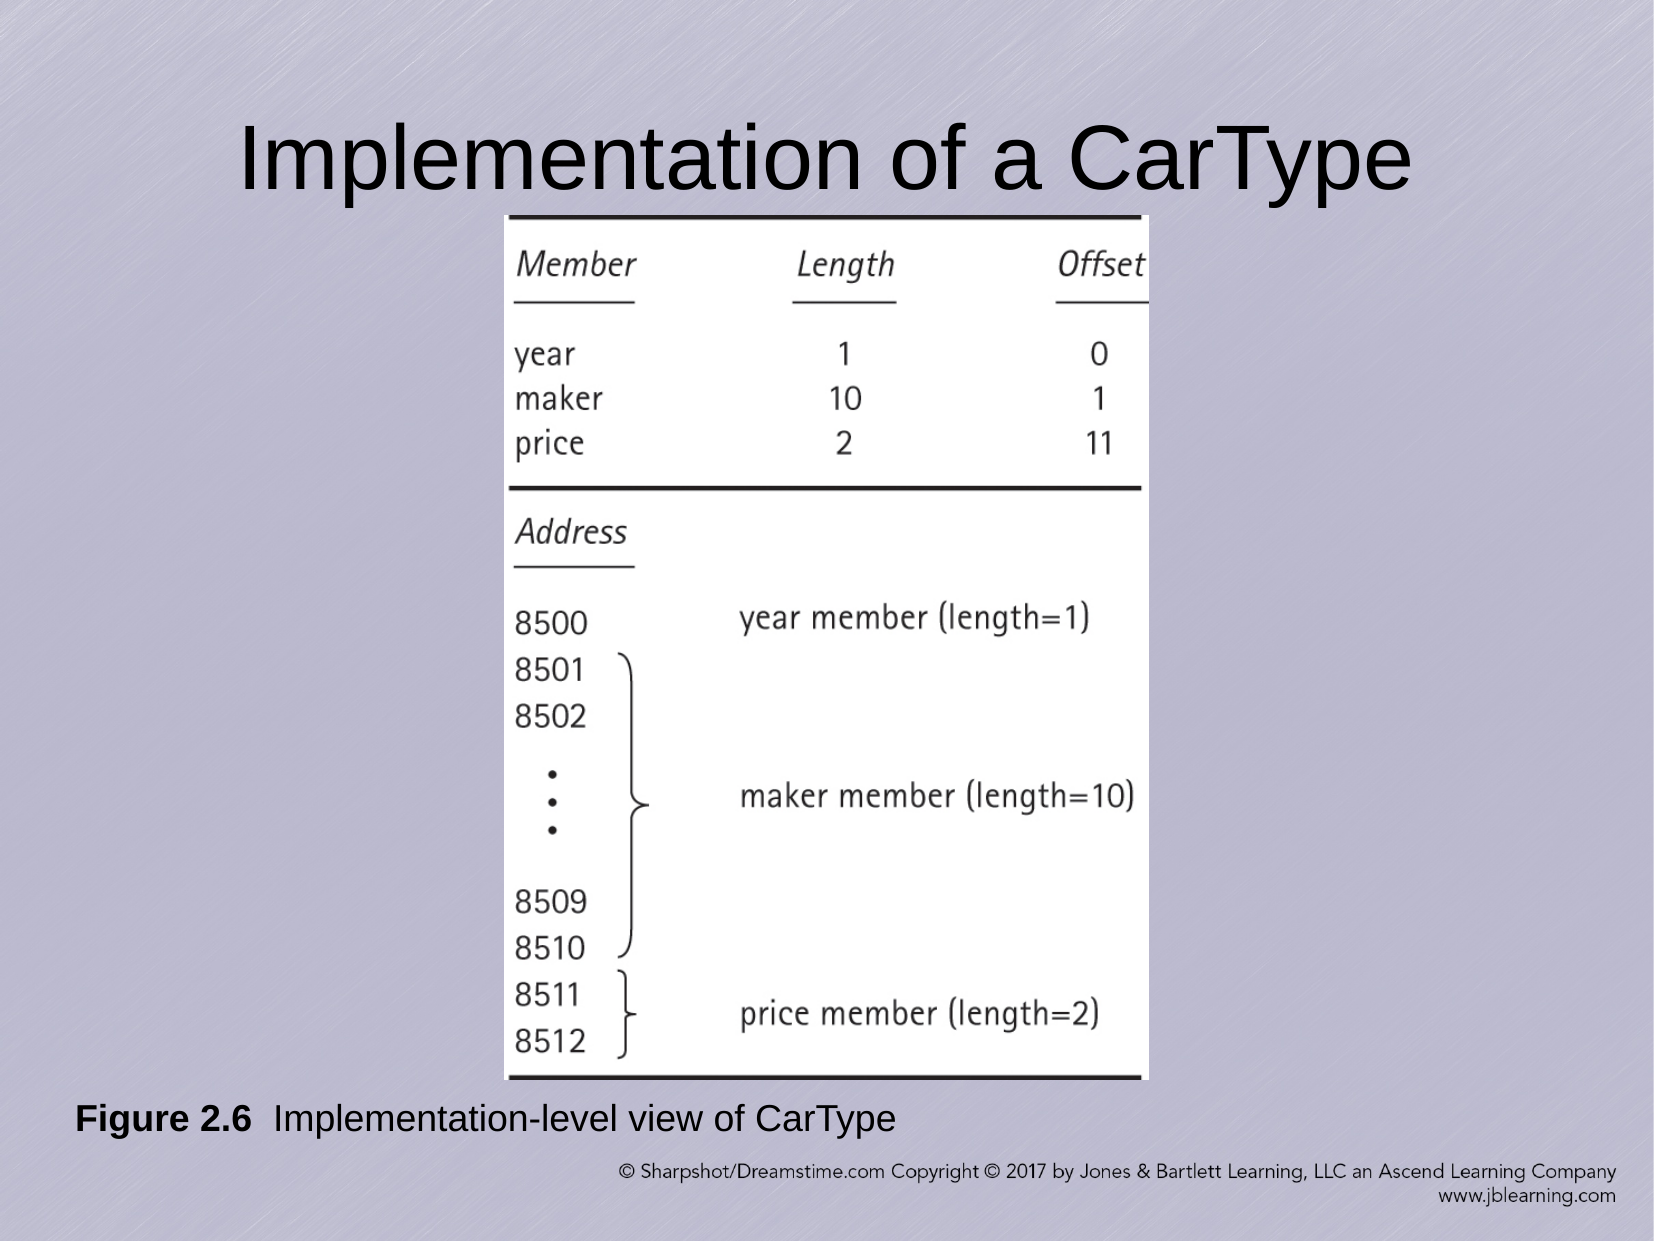

Implementation of a CarType
	Figure 2.6 Implementation-level view of CarType